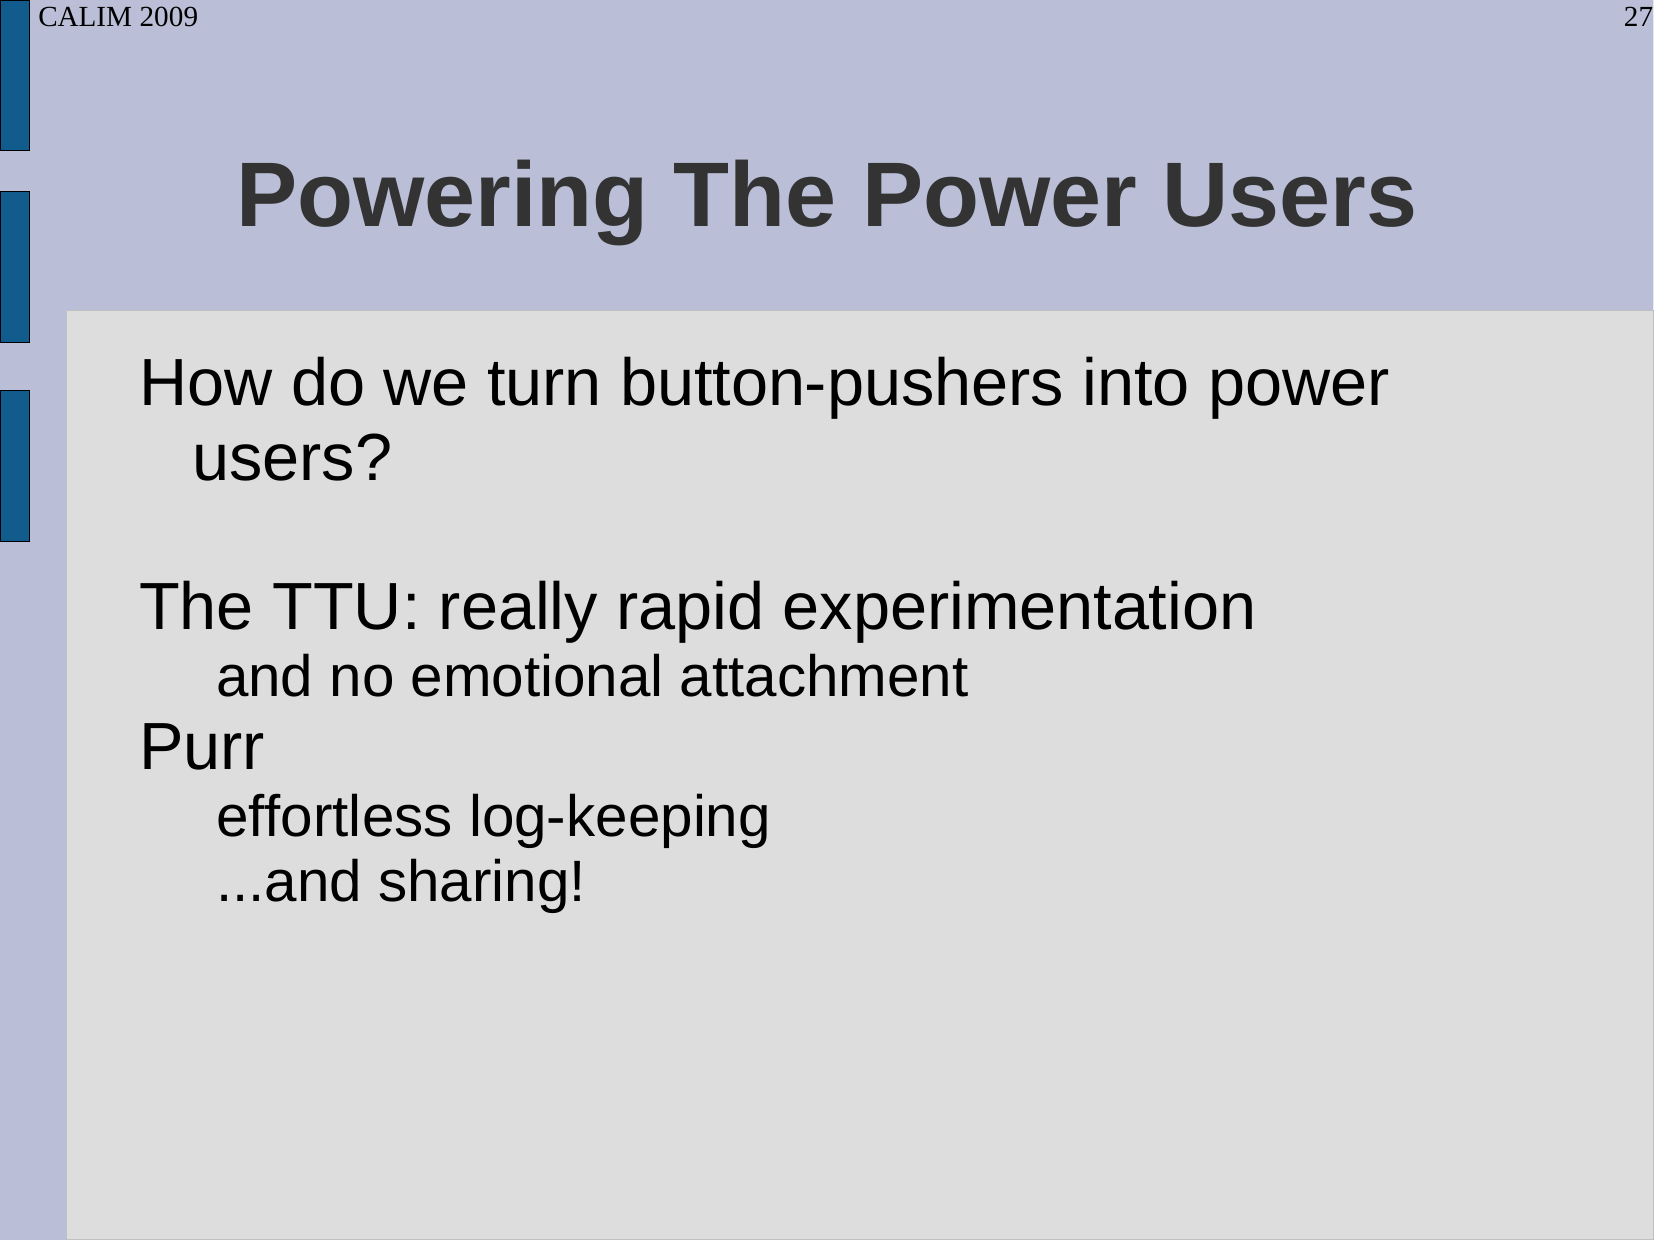

CALIM 2009
27
# Powering The Power Users
How do we turn button-pushers into power users?
The TTU: really rapid experimentation
and no emotional attachment
Purr
effortless log-keeping
...and sharing!